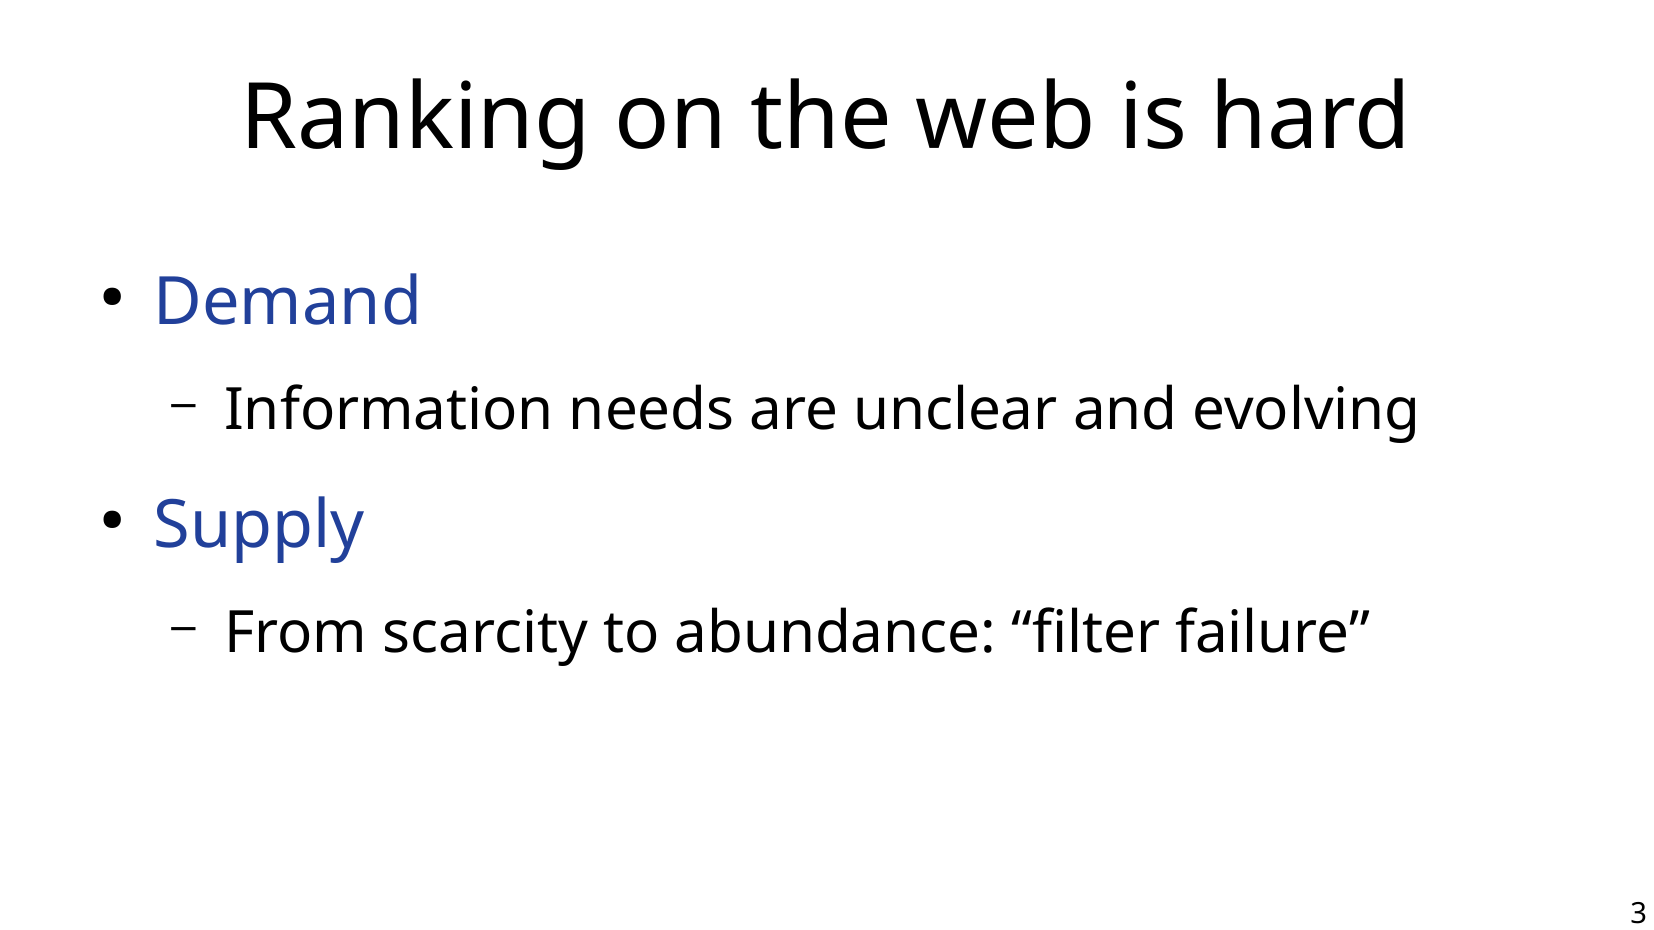

# Ranking on the web is hard
Demand
Information needs are unclear and evolving
Supply
From scarcity to abundance: “filter failure”
3